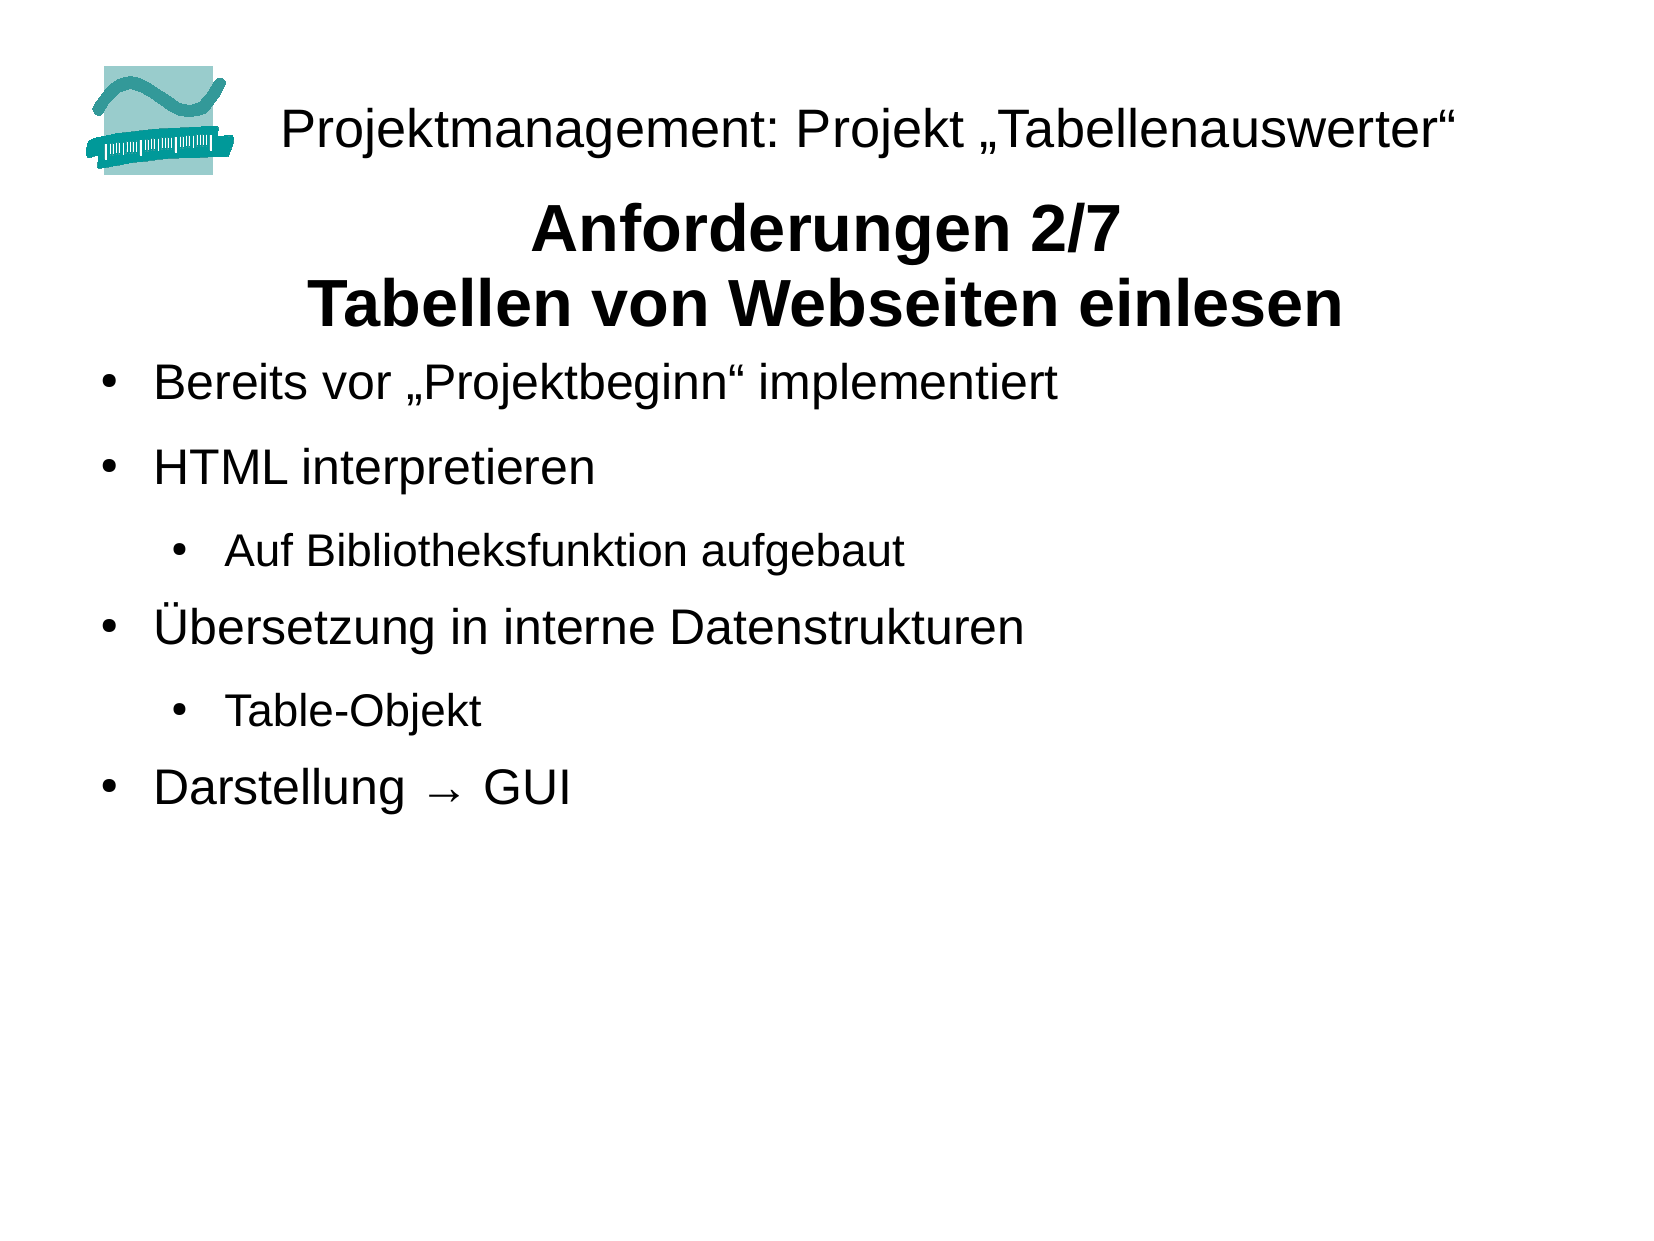

# Anforderungen 2/7 Tabellen von Webseiten einlesen
Bereits vor „Projektbeginn“ implementiert
HTML interpretieren
Auf Bibliotheksfunktion aufgebaut
Übersetzung in interne Datenstrukturen
Table-Objekt
Darstellung → GUI